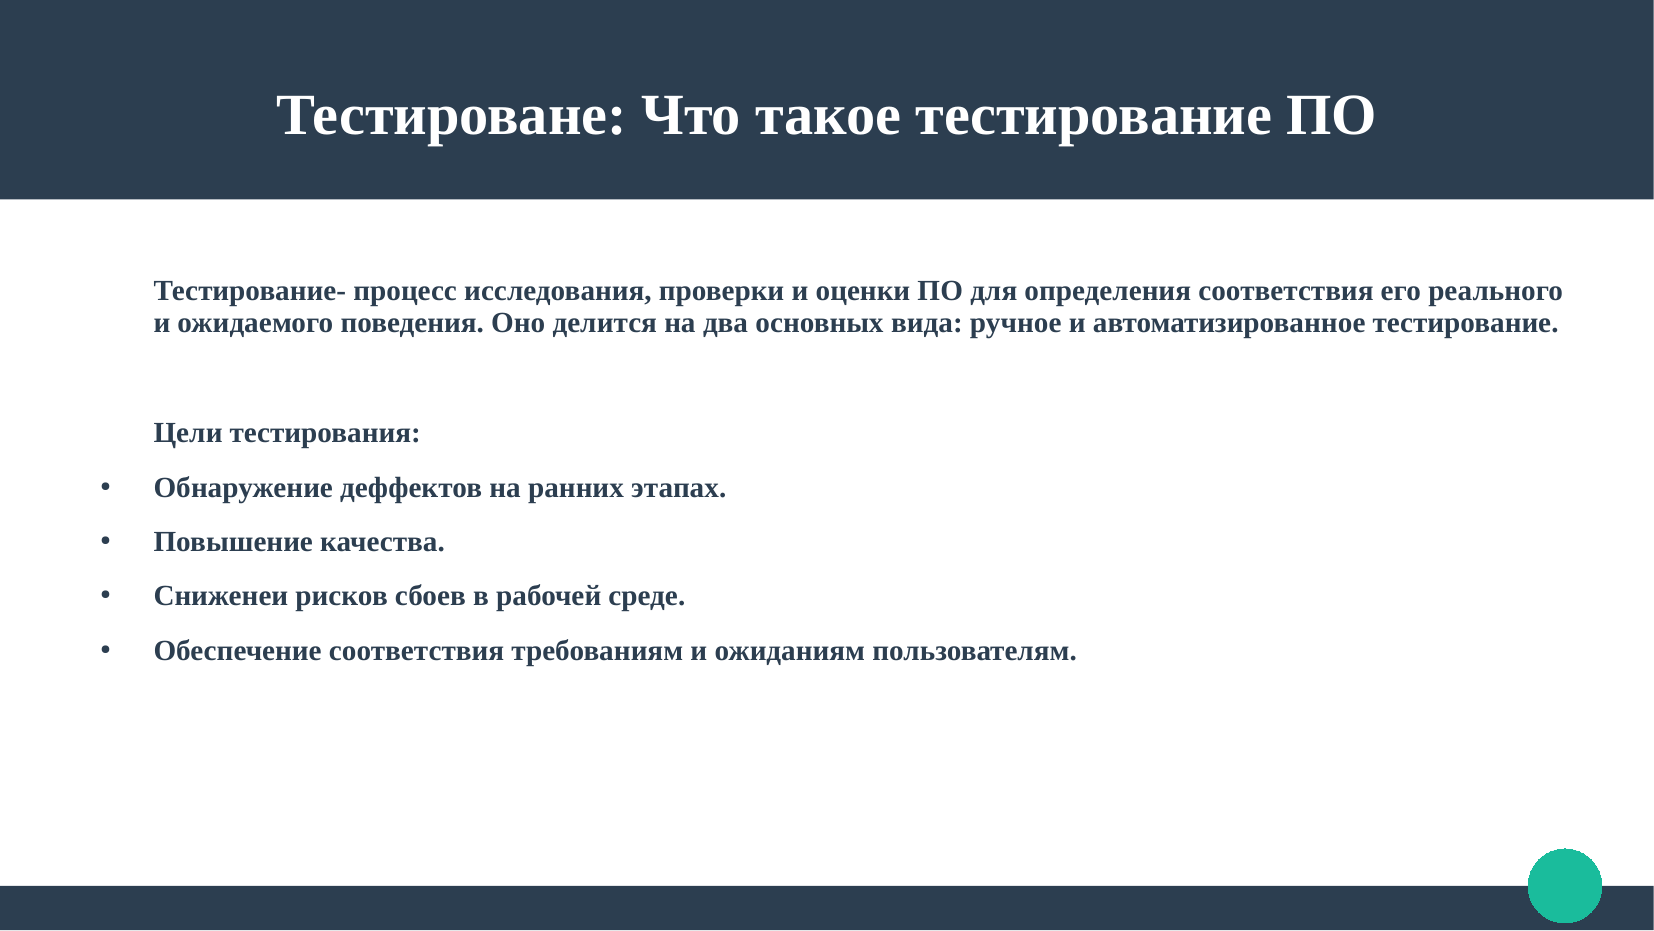

# Тестироване: Что такое тестирование ПО
Тестирование- процесс исследования, проверки и оценки ПО для определения соответствия его реального и ожидаемого поведения. Оно делится на два основных вида: ручное и автоматизированное тестирование.
Цели тестирования:
Обнаружение деффектов на ранних этапах.
Повышение качества.
Сниженеи рисков сбоев в рабочей среде.
Обеспечение соответствия требованиям и ожиданиям пользователям.